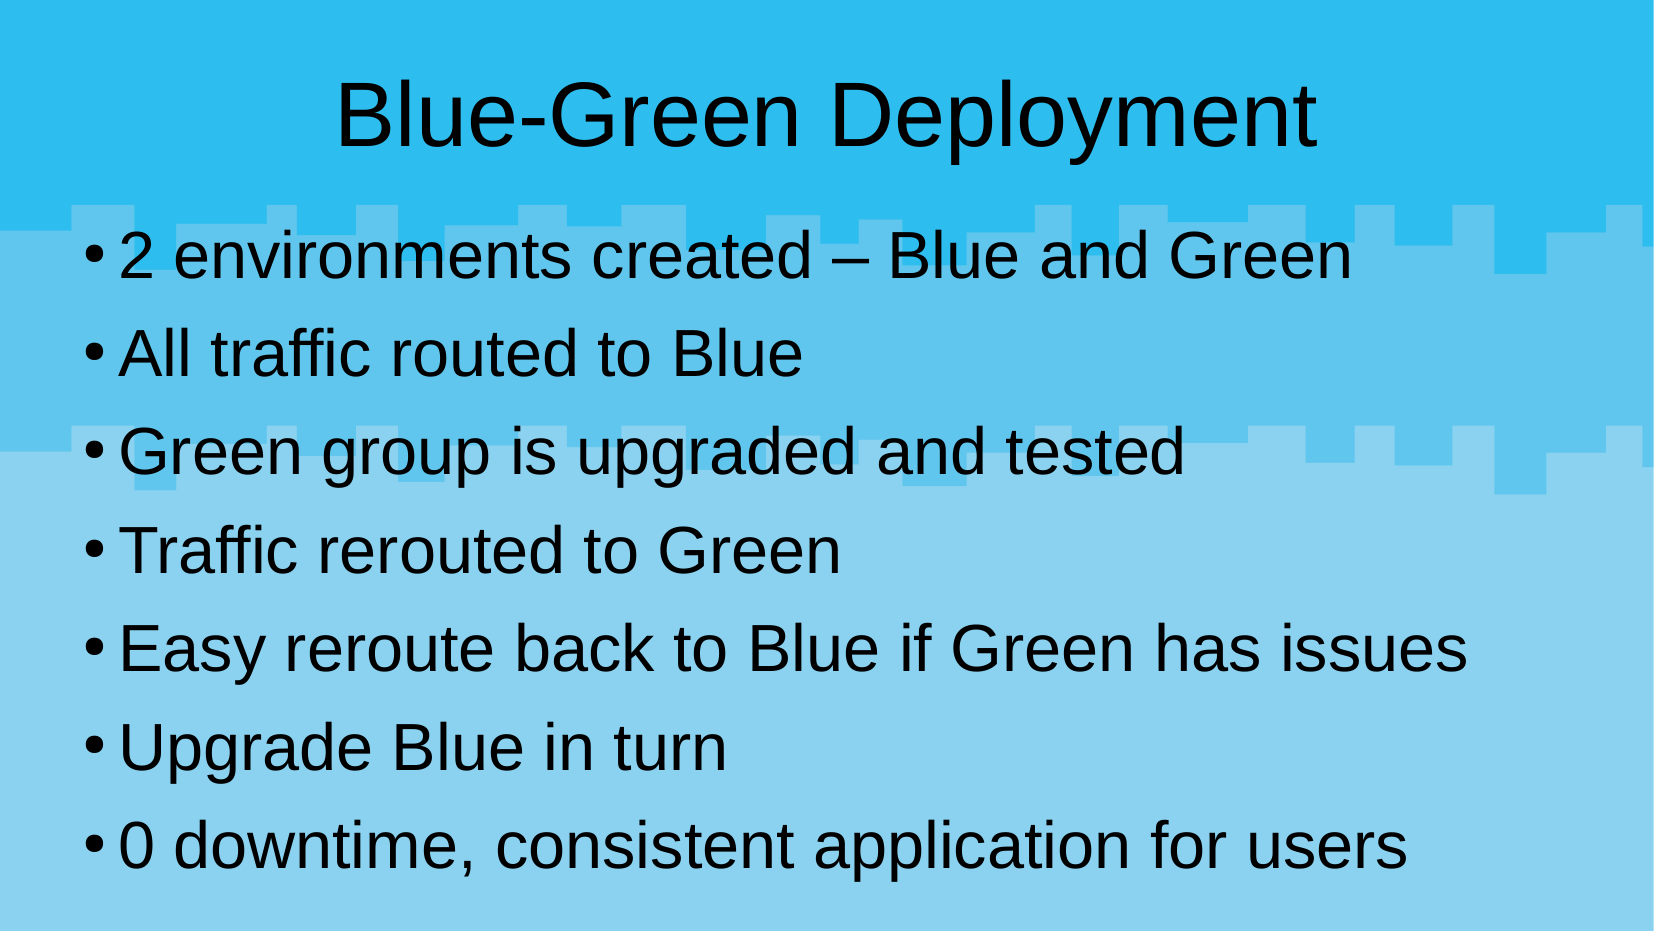

# Blue-Green Deployment
2 environments created – Blue and Green
All traffic routed to Blue
Green group is upgraded and tested
Traffic rerouted to Green
Easy reroute back to Blue if Green has issues
Upgrade Blue in turn
0 downtime, consistent application for users